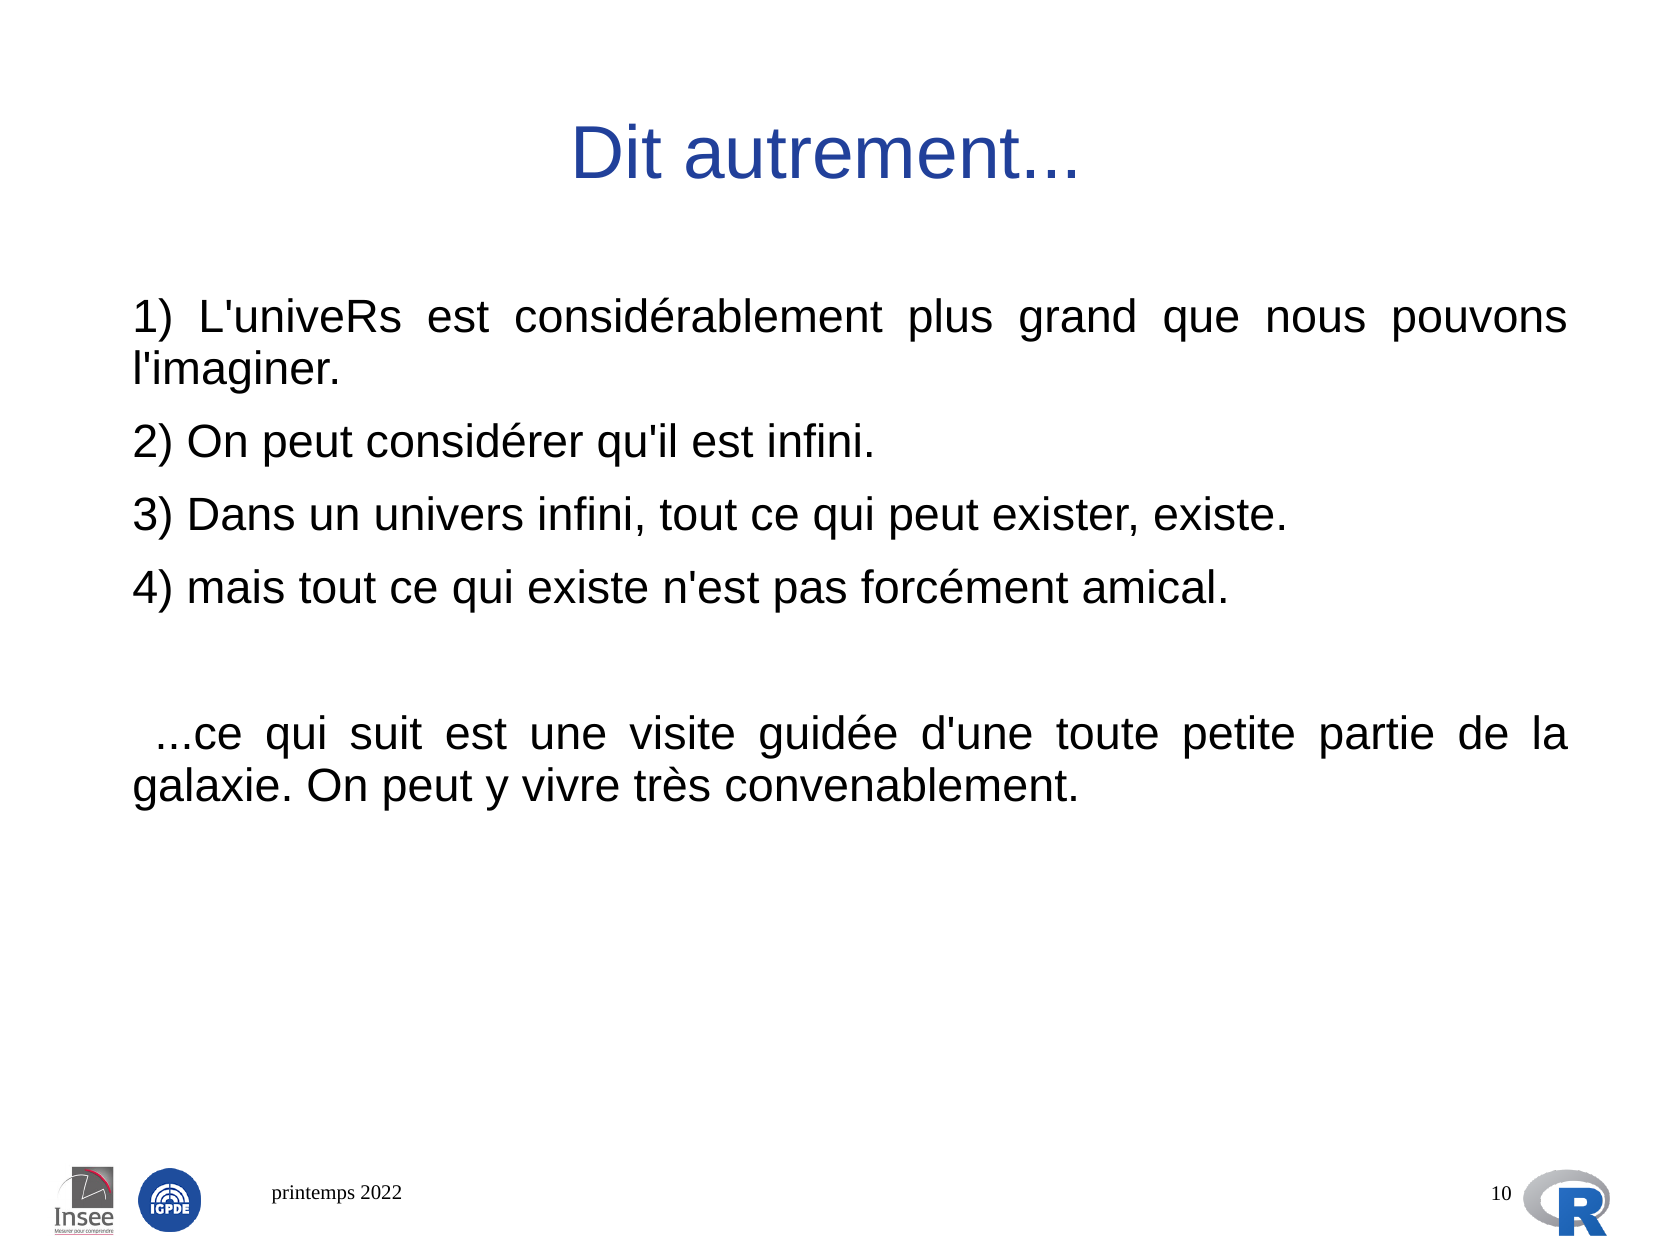

# Dit autrement...
1) L'univeRs est considérablement plus grand que nous pouvons l'imaginer.
2) On peut considérer qu'il est infini.
3) Dans un univers infini, tout ce qui peut exister, existe.
4) mais tout ce qui existe n'est pas forcément amical.
 ...ce qui suit est une visite guidée d'une toute petite partie de la galaxie. On peut y vivre très convenablement.
printemps 2022
10